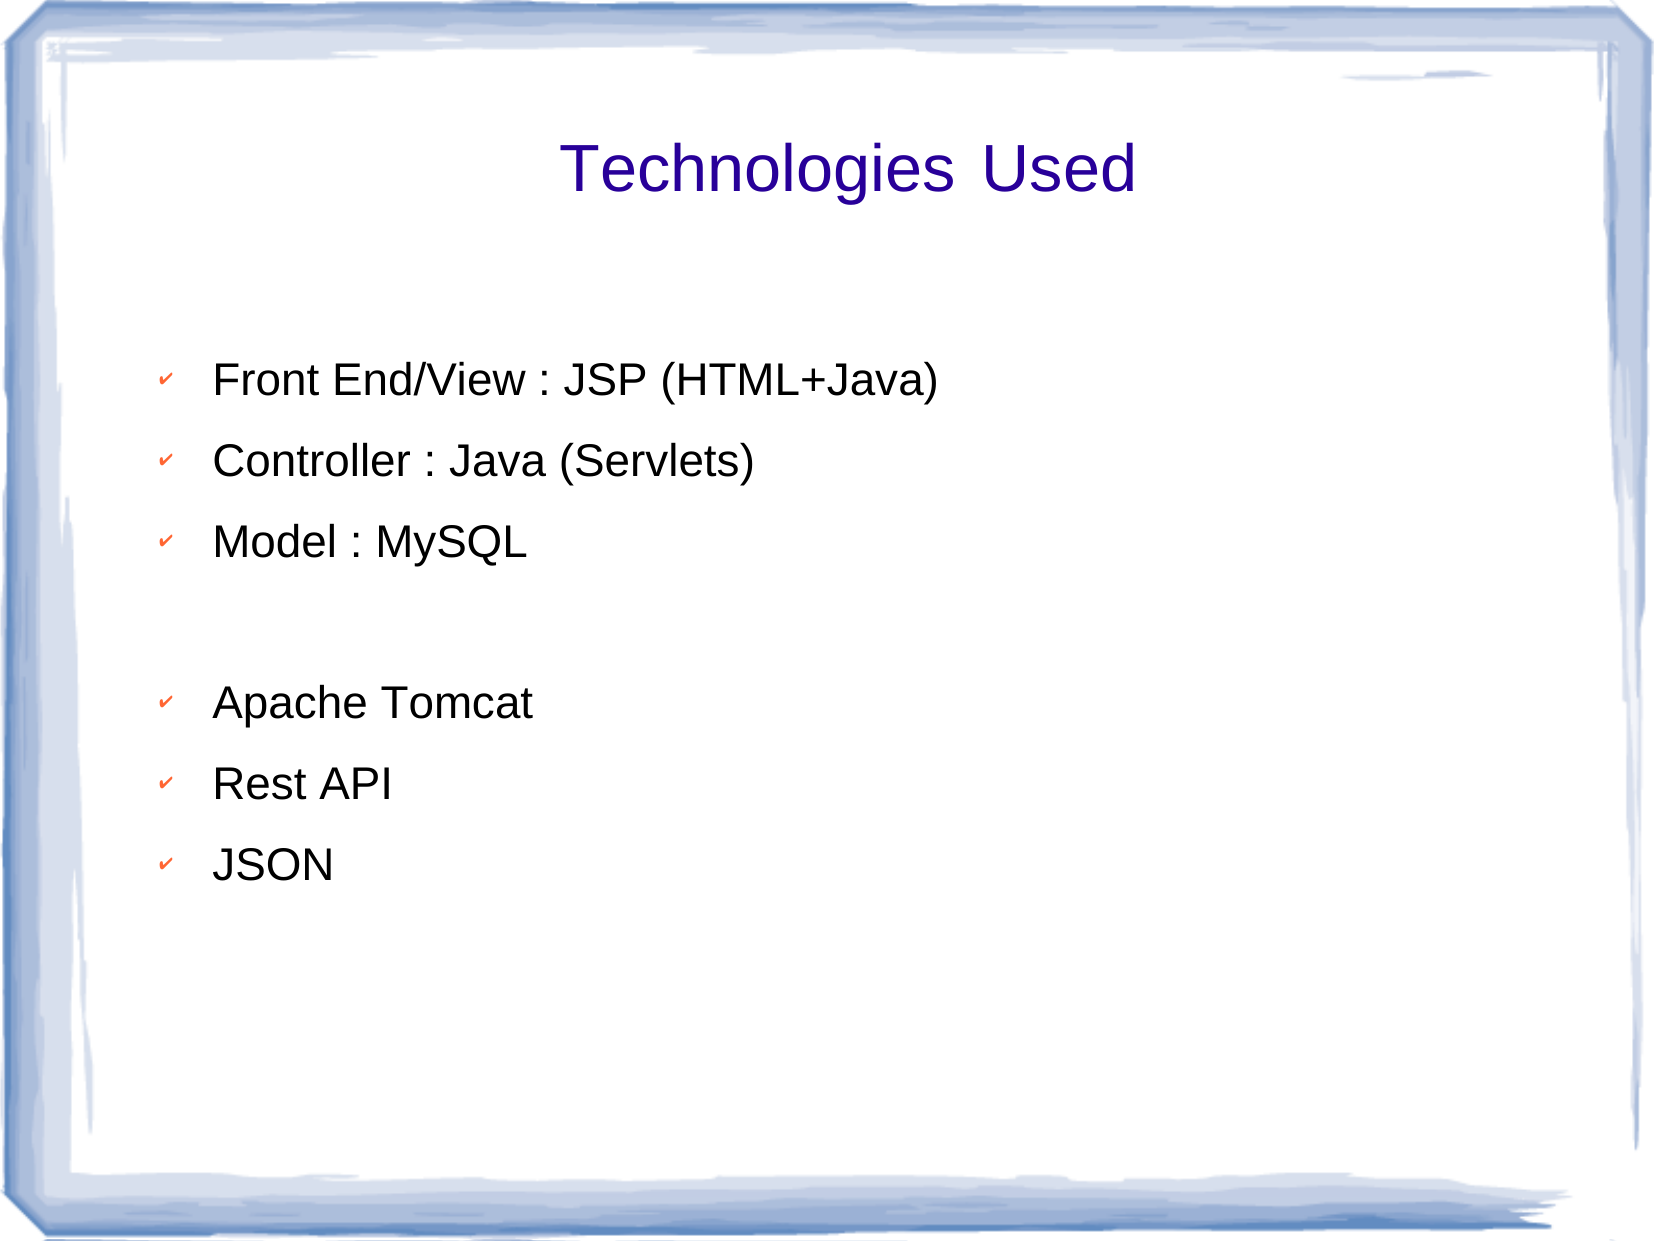

Technologies Used
Front End/View : JSP (HTML+Java)
Controller : Java (Servlets)
Model : MySQL
Apache Tomcat
Rest API
JSON
#